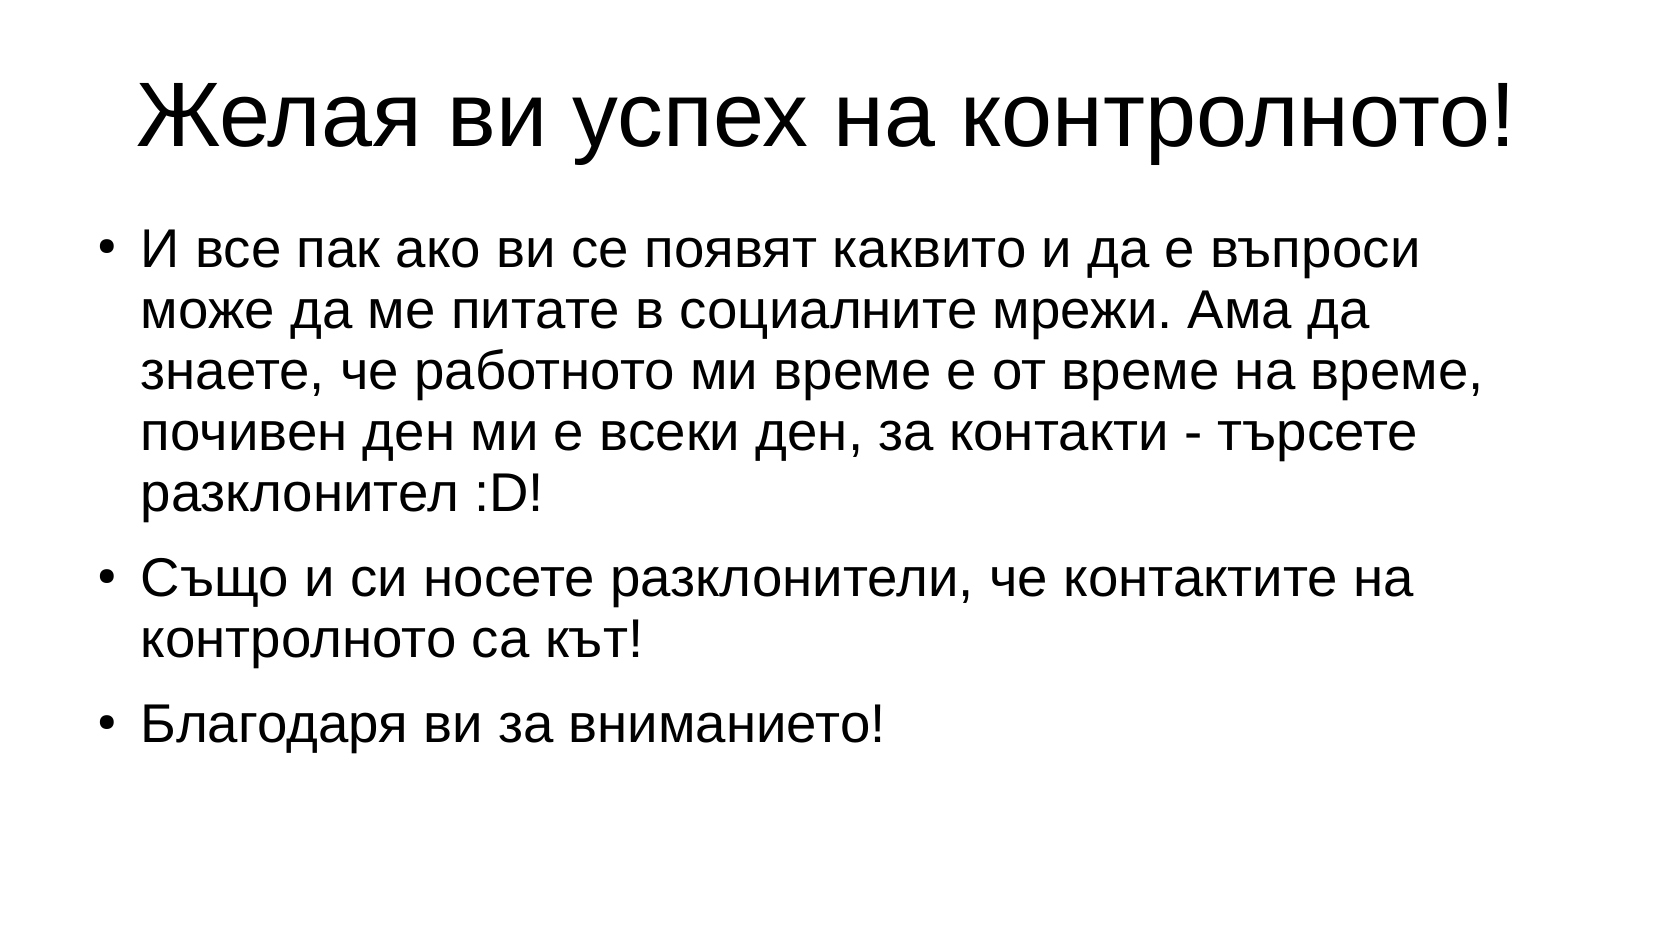

# Желая ви успех на контролното!
И все пак ако ви се появят каквито и да е въпроси може да ме питате в социалните мрежи. Ама да знаете, че работното ми време е от време на време, почивен ден ми е всеки ден, за контакти - търсете разклонител :D!
Също и си носете разклонители, че контактите на контролното са кът!
Благодаря ви за вниманието!